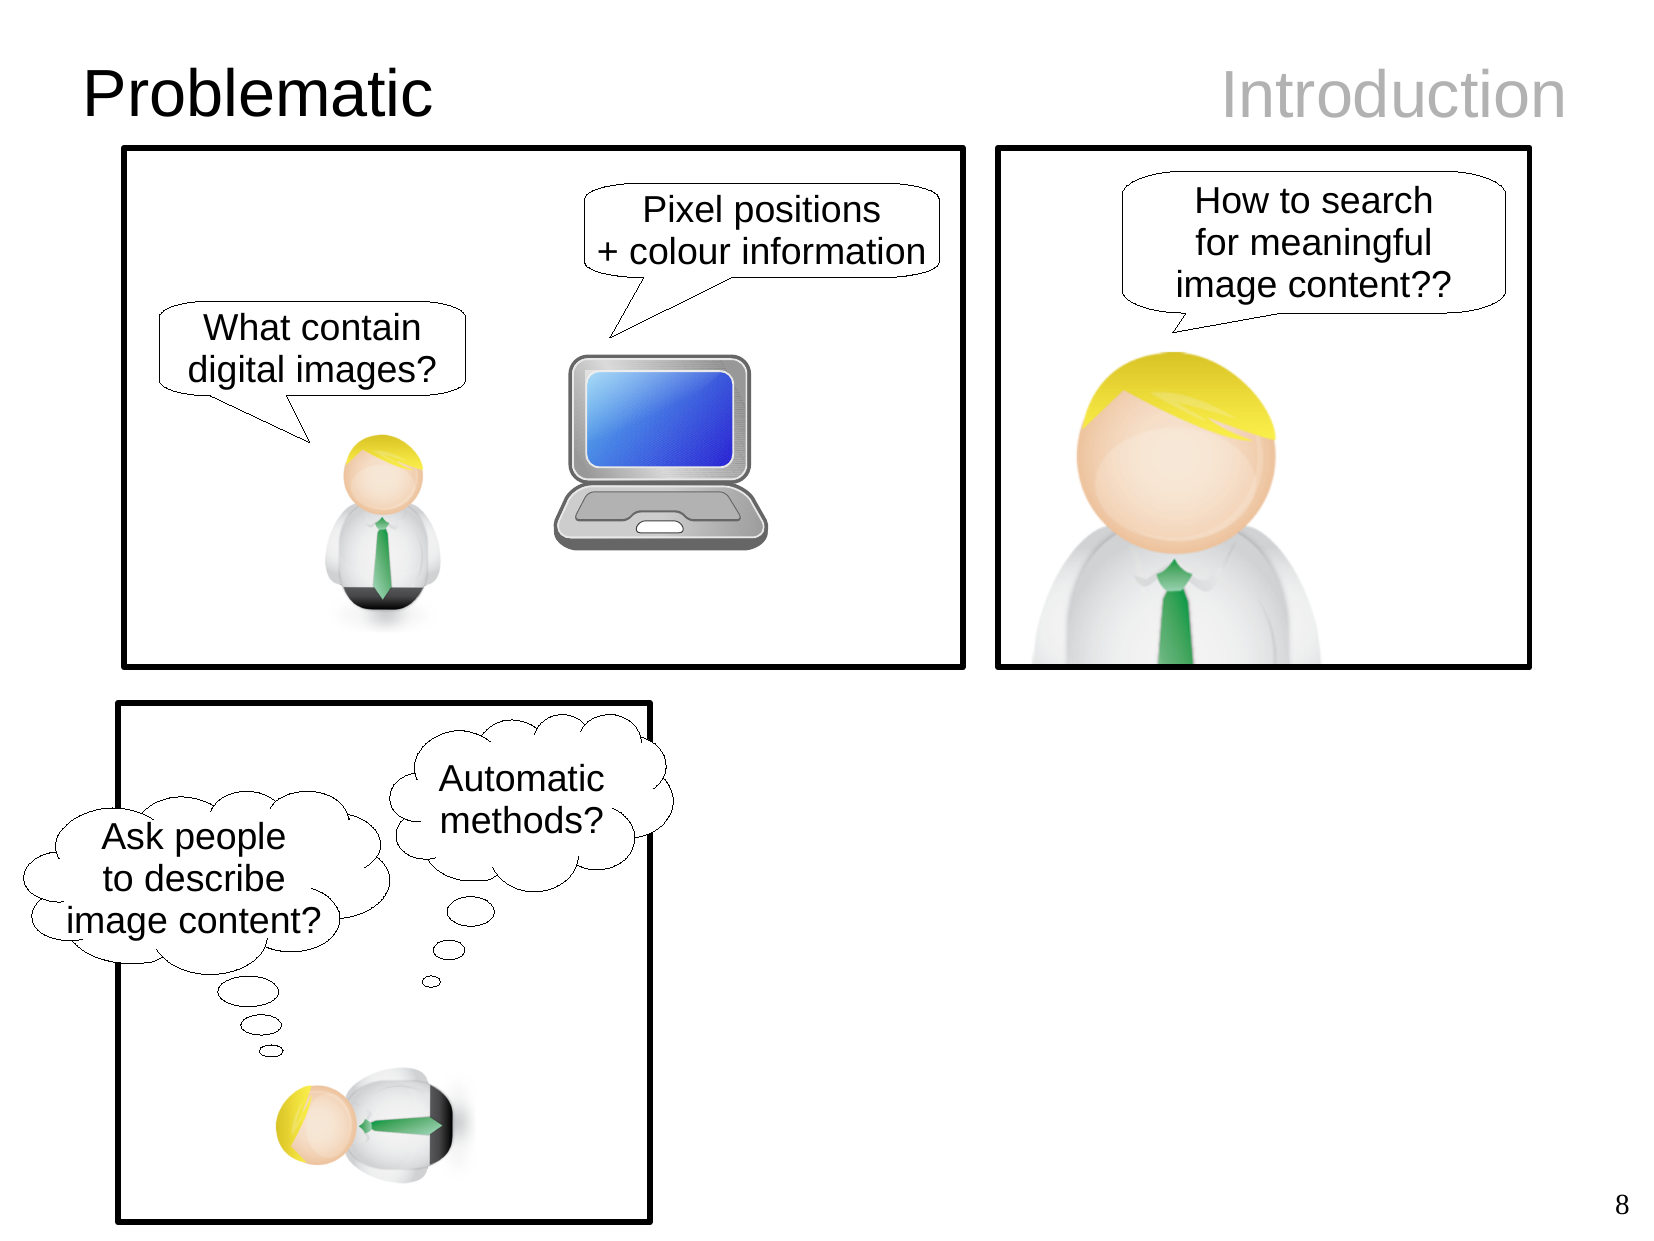

# Problematic
How to search
for meaningful
image content??
Pixel positions
+ colour information
What contain
digital images?
Problematic
	COMICS
	- Fast evolution
	- Massive digitization
	- Digital images contain poor information (pixel position + colour)
	- Need human-readable description to be searched and retrieved by humans
	- but...
	- Cost is to high if done by hand
	SOLUTION: COMPUTER SCIENTISTS
	- Provide methods for generating automatic description of digital images
	SIENTIFIC ISSUES RELATED TO COMICS
	- Locate and identify image content → low level description
	- Understand image content to produce →high level description
Automatic
methods?
Ask people
to describe
image content?
8
Koichi
	- What would be the impact of this research on people daily life?
	- Introduce comics entities and relationship, panel/balloon/text/characters category and usage/relationship (what is/do we call panel (separated only), text (speech only), comic characters () )
	- Define the studied domain limits (our focus) within the whole comics world